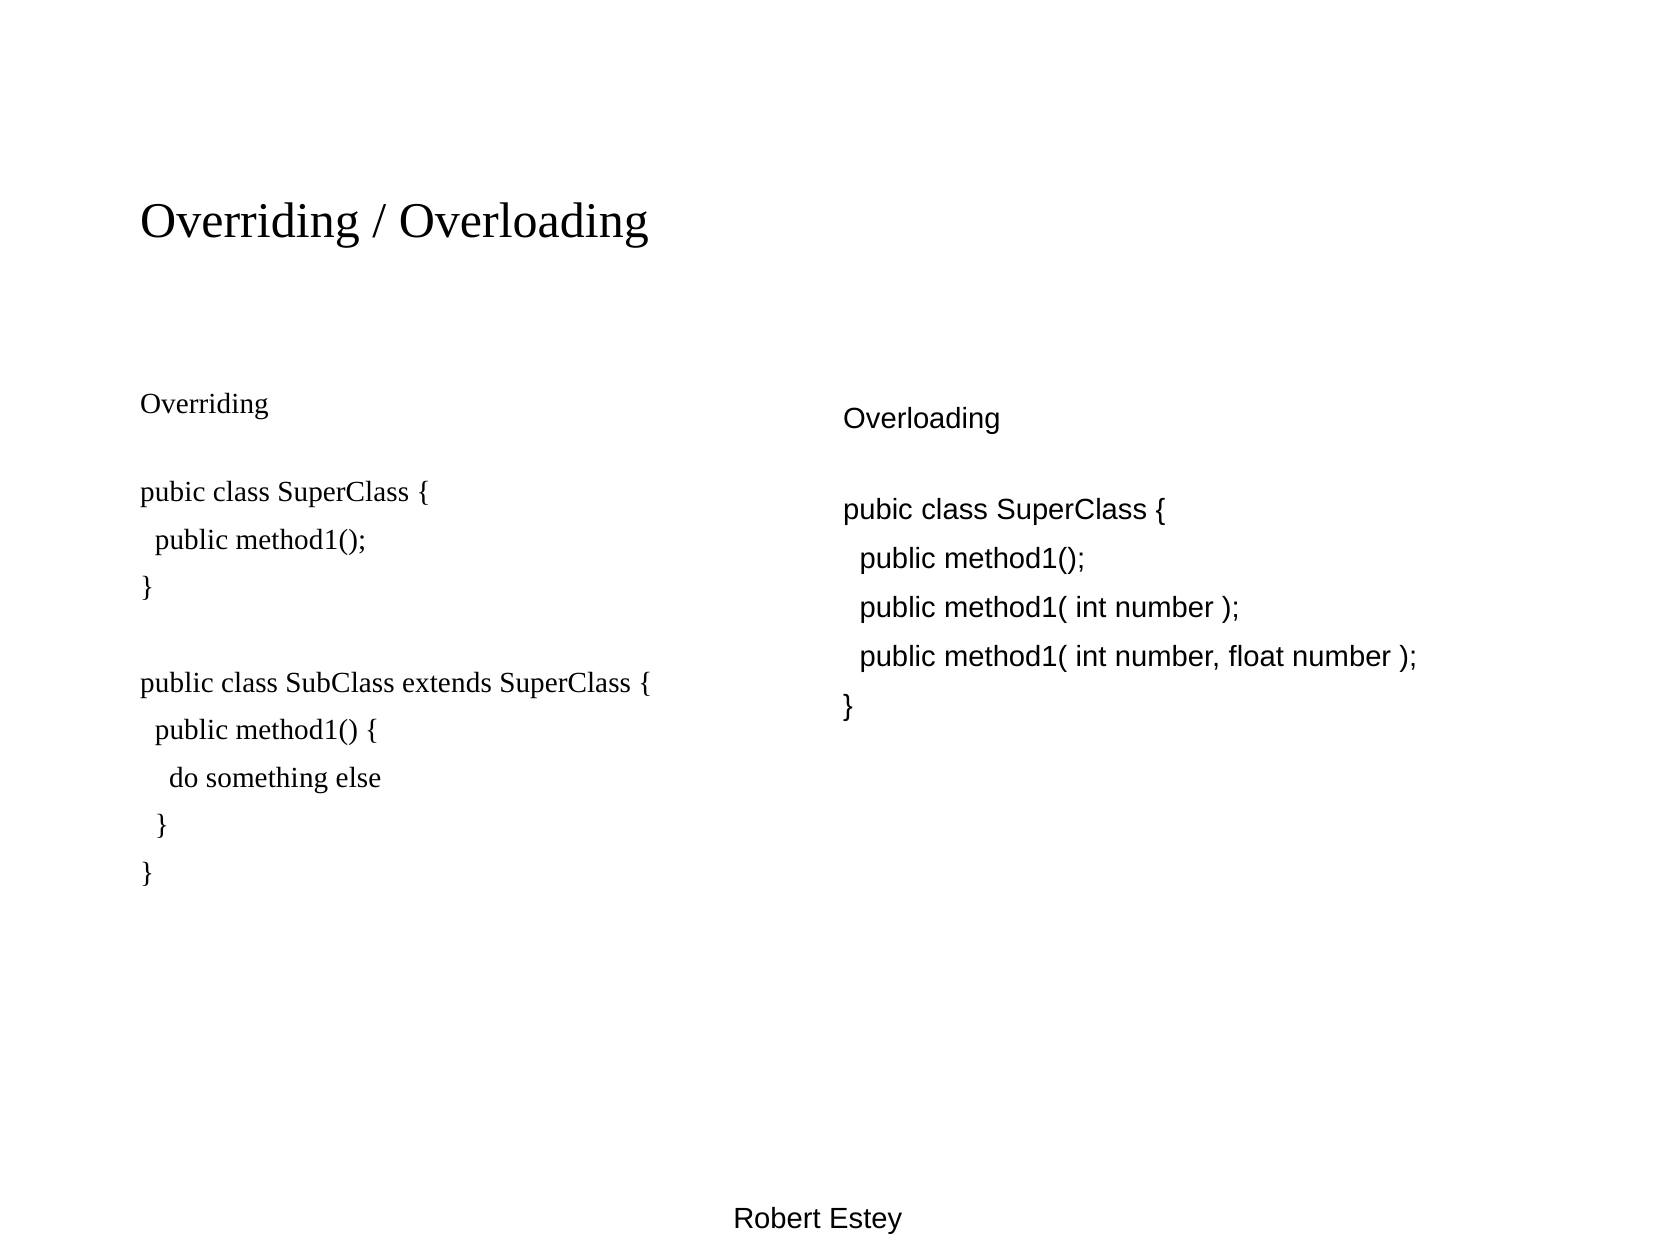

Overriding / Overloading
Overriding
Overloading
pubic class SuperClass {
pubic class SuperClass {
 public method1();
 public method1();
}
 public method1( int number );
 public method1( int number, float number );
public class SubClass extends SuperClass {
}
 public method1() {
 do something else
 }
}
Robert Estey
07 April 1999